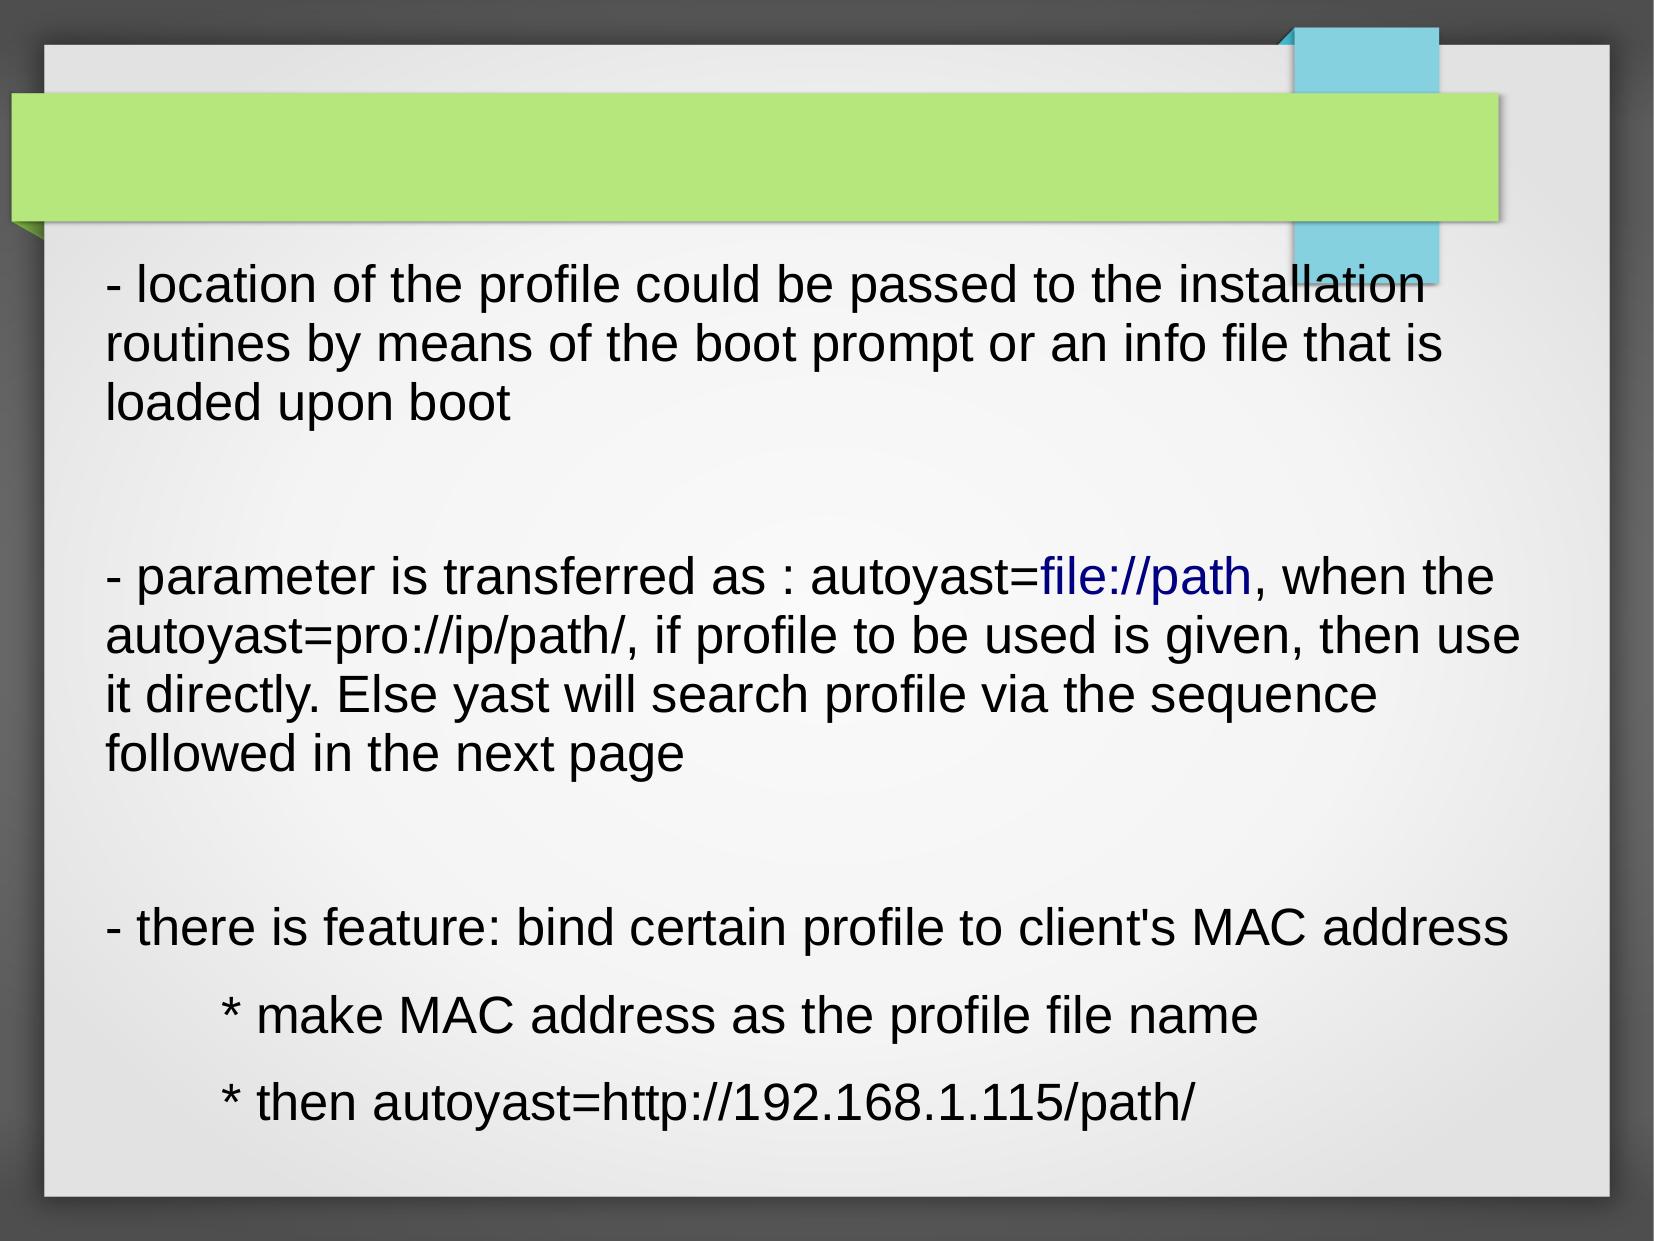

# - location of the profile could be passed to the installation routines by means of the boot prompt or an info file that is loaded upon boot
- parameter is transferred as : autoyast=file://path, when the autoyast=pro://ip/path/, if profile to be used is given, then use it directly. Else yast will search profile via the sequence followed in the next page
- there is feature: bind certain profile to client's MAC address
 * make MAC address as the profile file name
 * then autoyast=http://192.168.1.115/path/